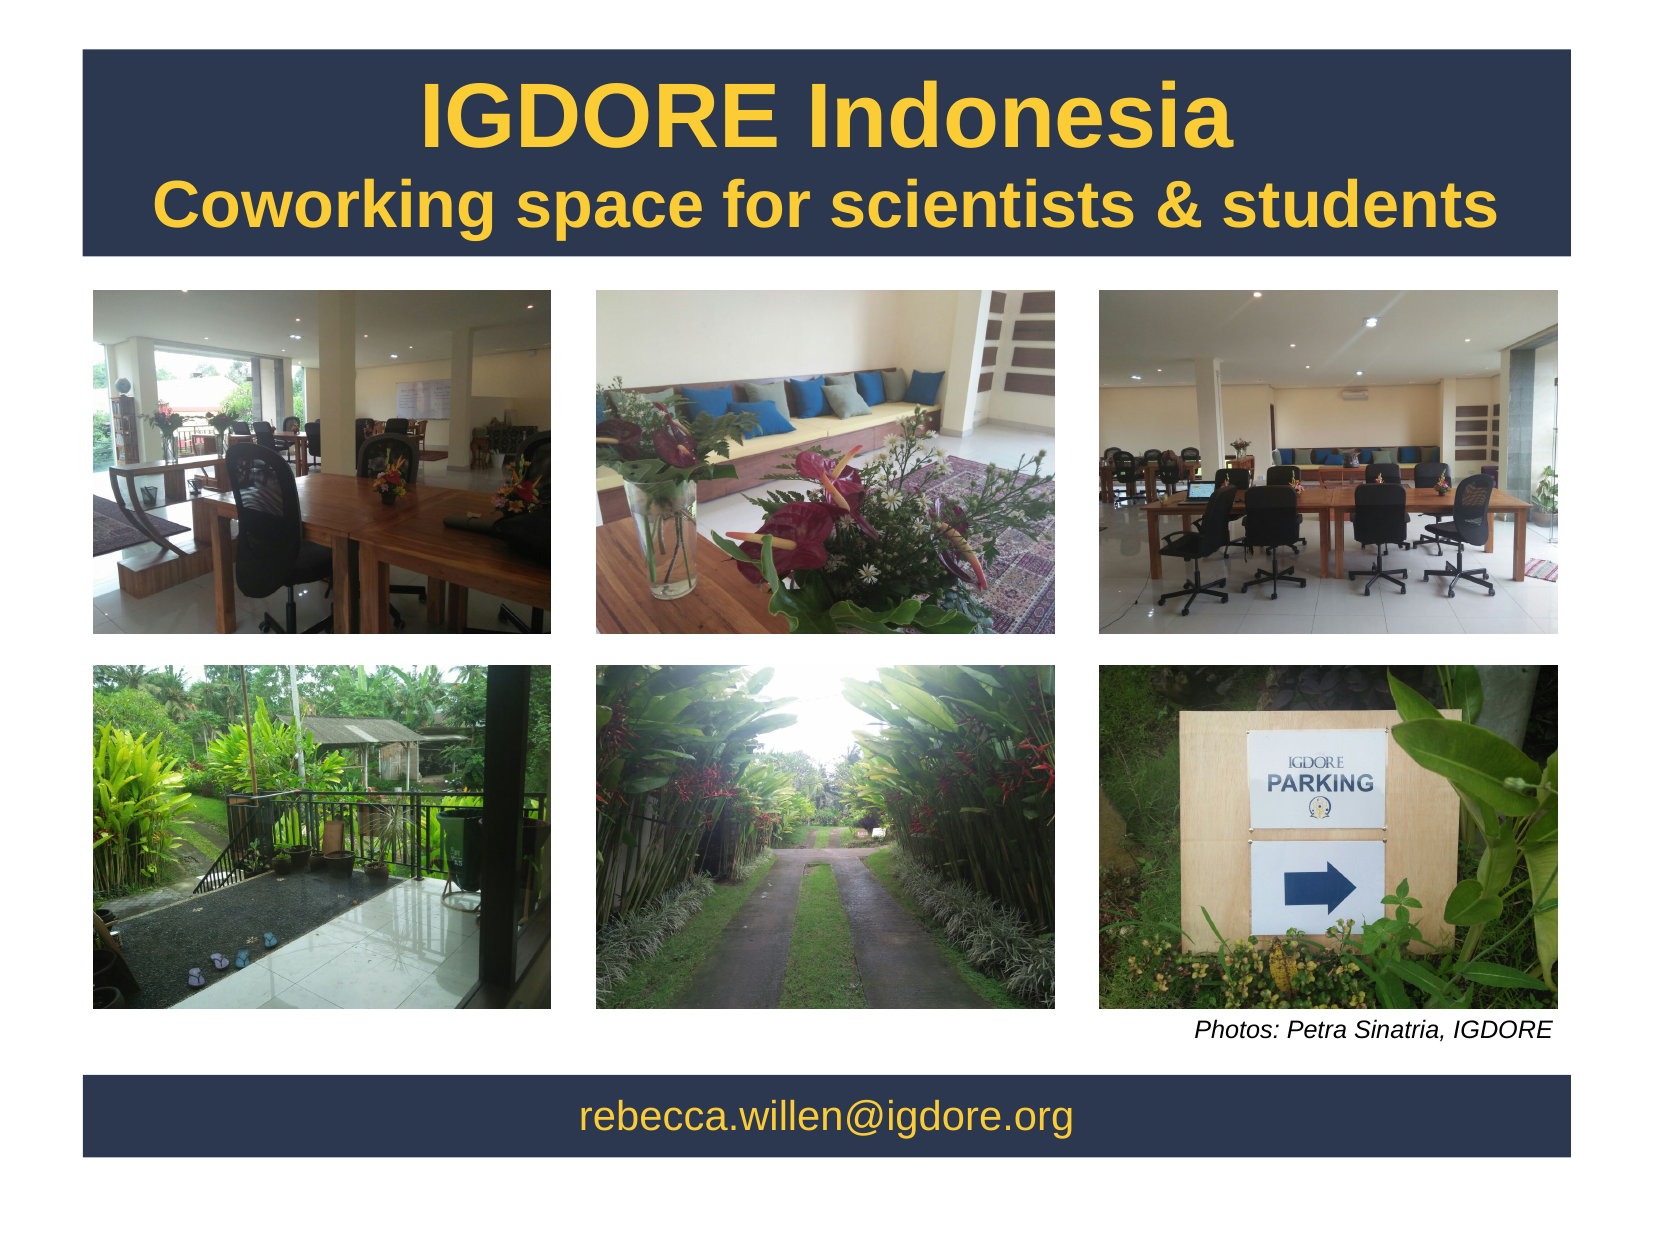

# IGDORE Indonesia Coworking space for scientists & students
Photos: Petra Sinatria, IGDORE
rebecca.willen@igdore.org